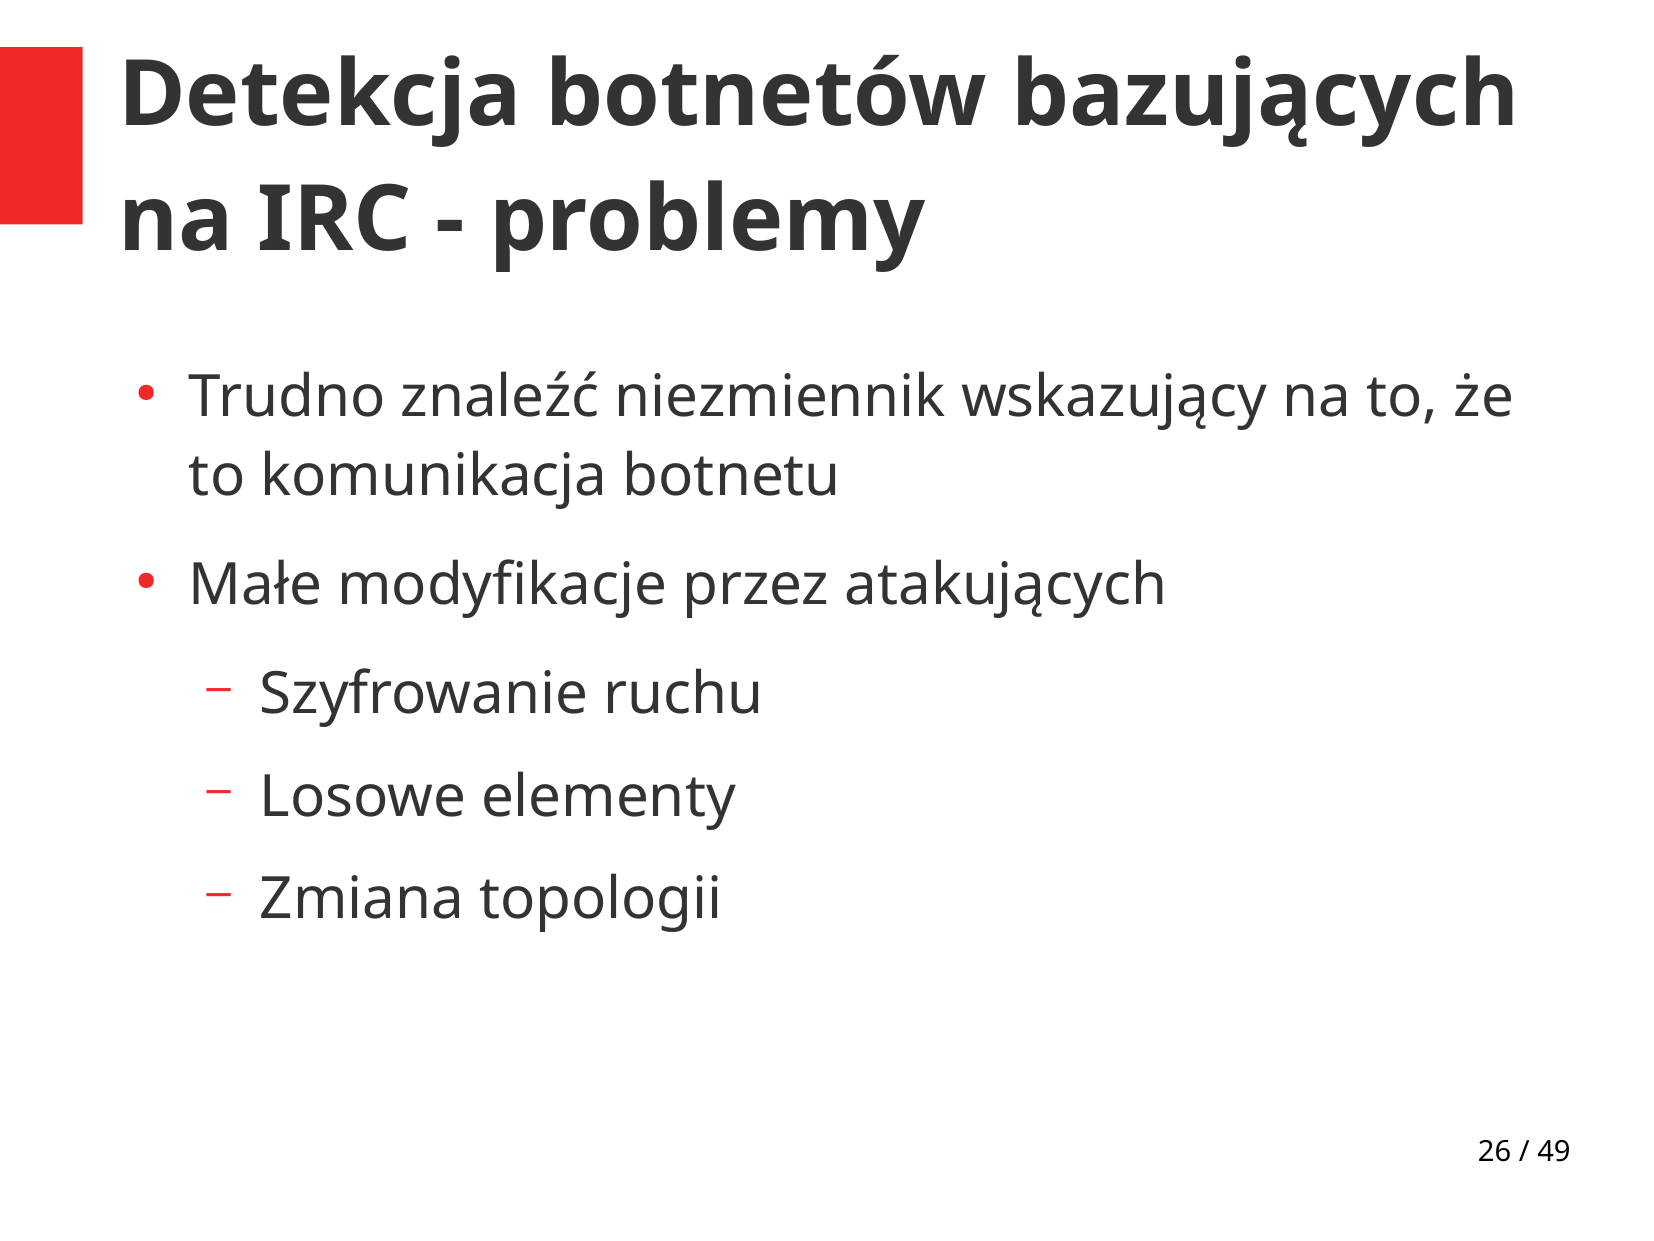

# Detekcja botnetów bazujących na IRC - problemy
Trudno znaleźć niezmiennik wskazujący na to, że to komunikacja botnetu
Małe modyfikacje przez atakujących
Szyfrowanie ruchu
Losowe elementy
Zmiana topologii
26